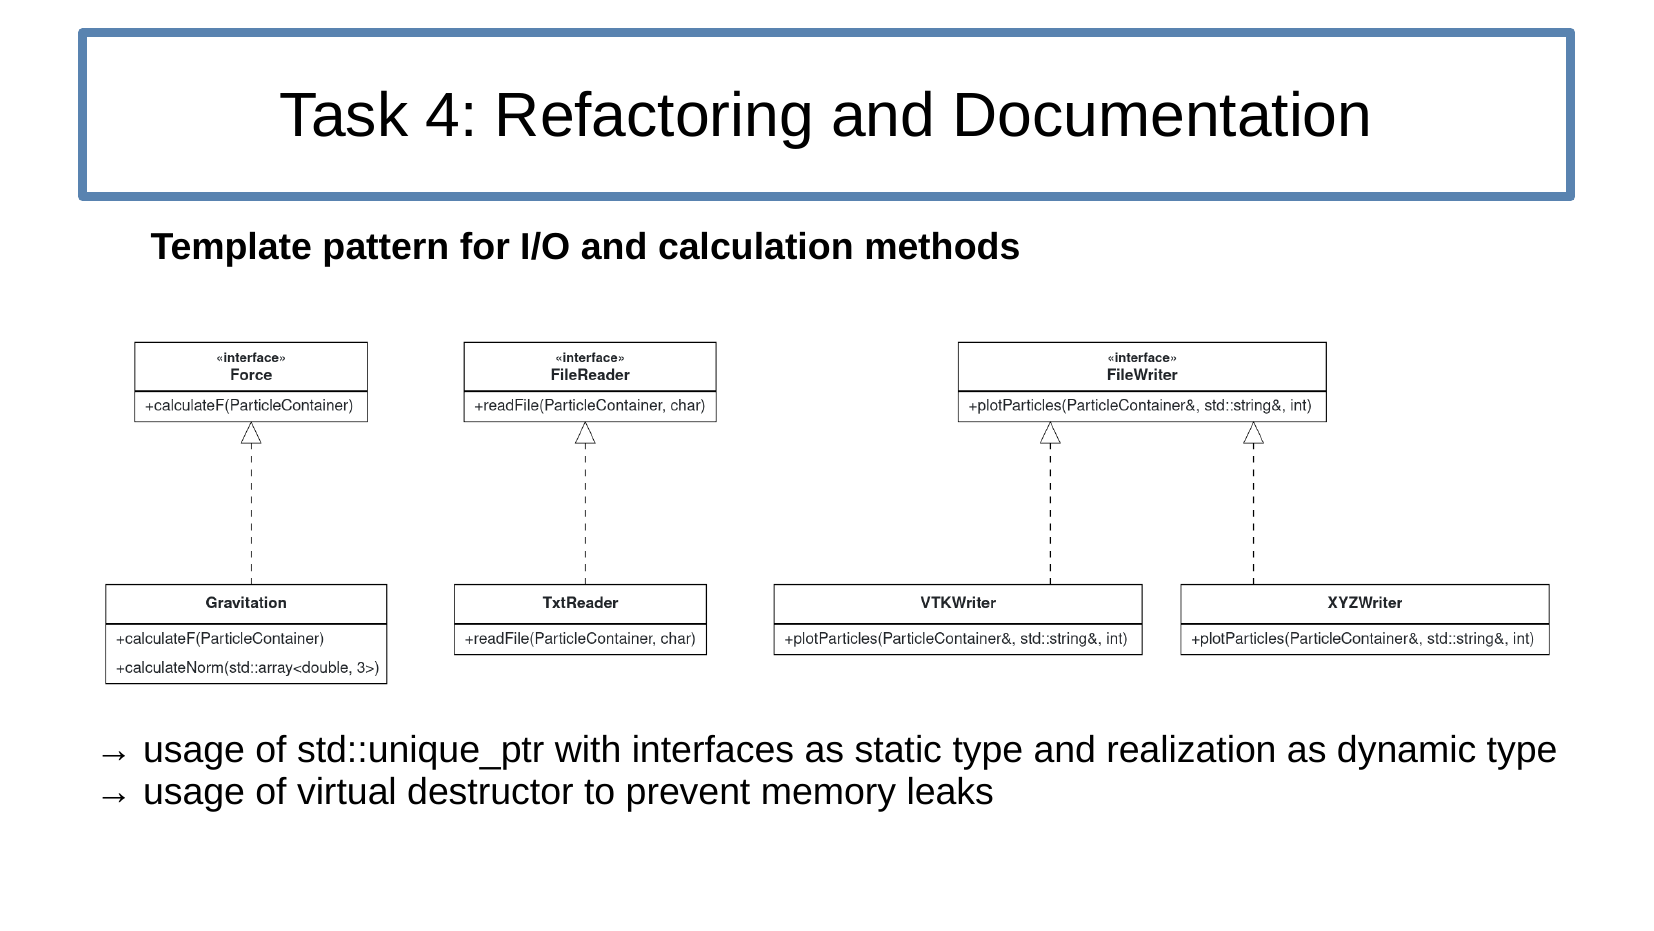

# Task 4: Refactoring and Documentation
Template pattern for I/O and calculation methods
→ usage of std::unique_ptr with interfaces as static type and realization as dynamic type
→ usage of virtual destructor to prevent memory leaks